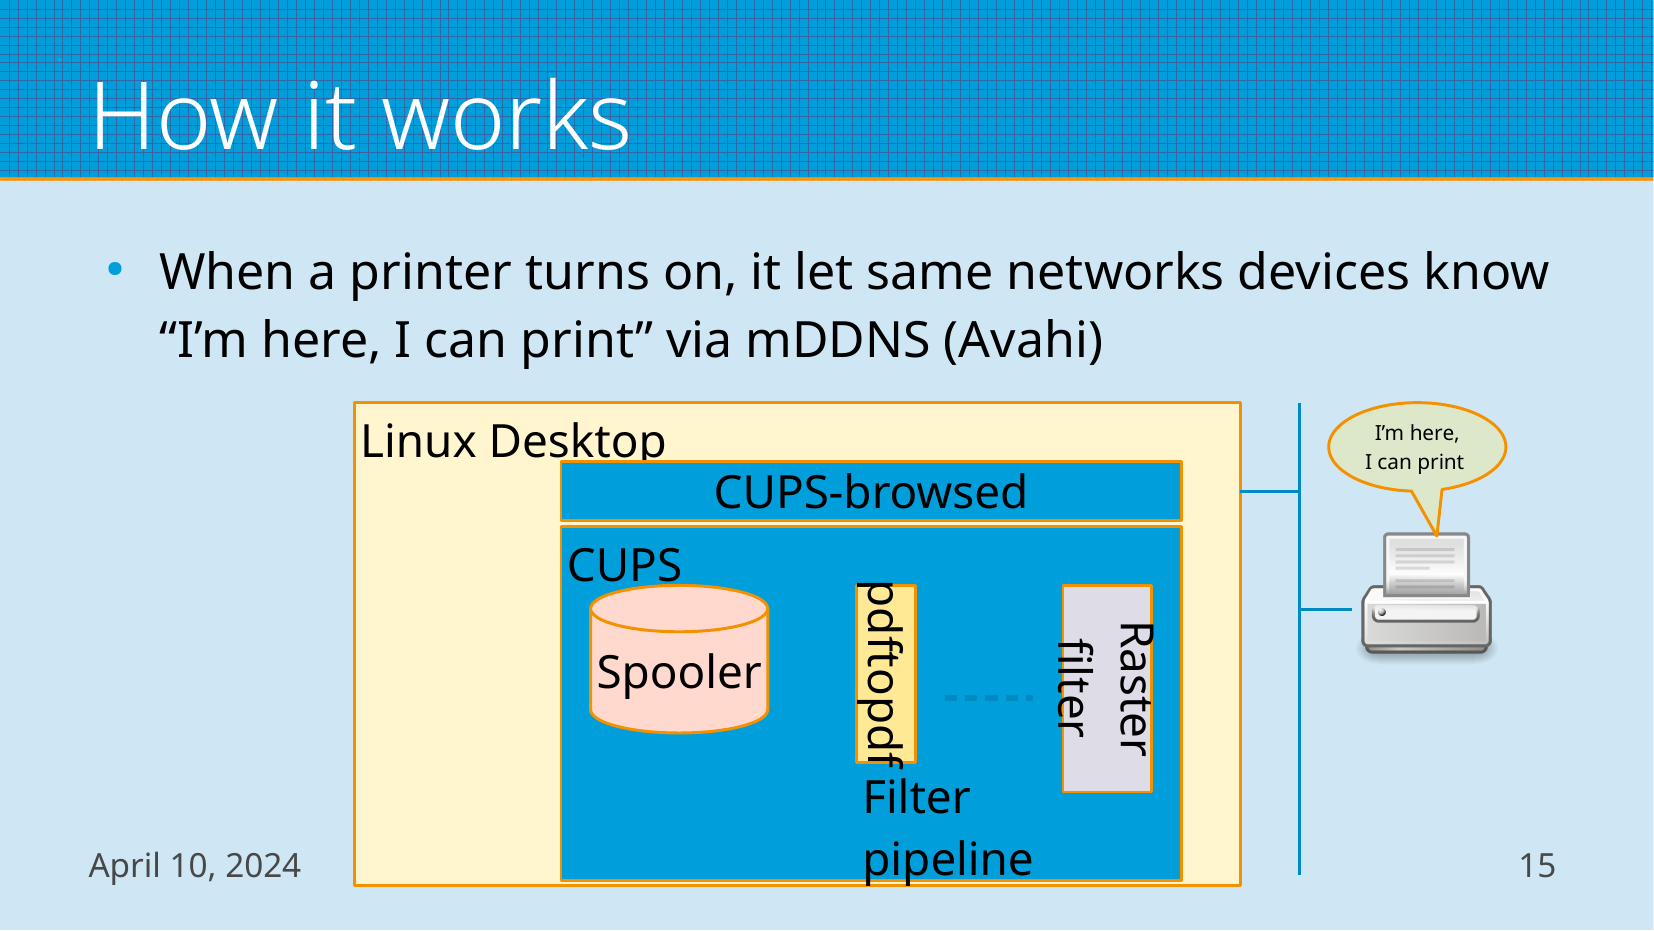

# How it works
When a printer turns on, it let same networks devices know “I’m here, I can print” via mDDNS (Avahi)
Linux Desktop
I’m here,
I can print
CUPS-browsed
CUPS
Spooler
pdftopdf
Raster
filter
Filter pipeline
April 10, 2024
FOSSASIA Summit 2024
15